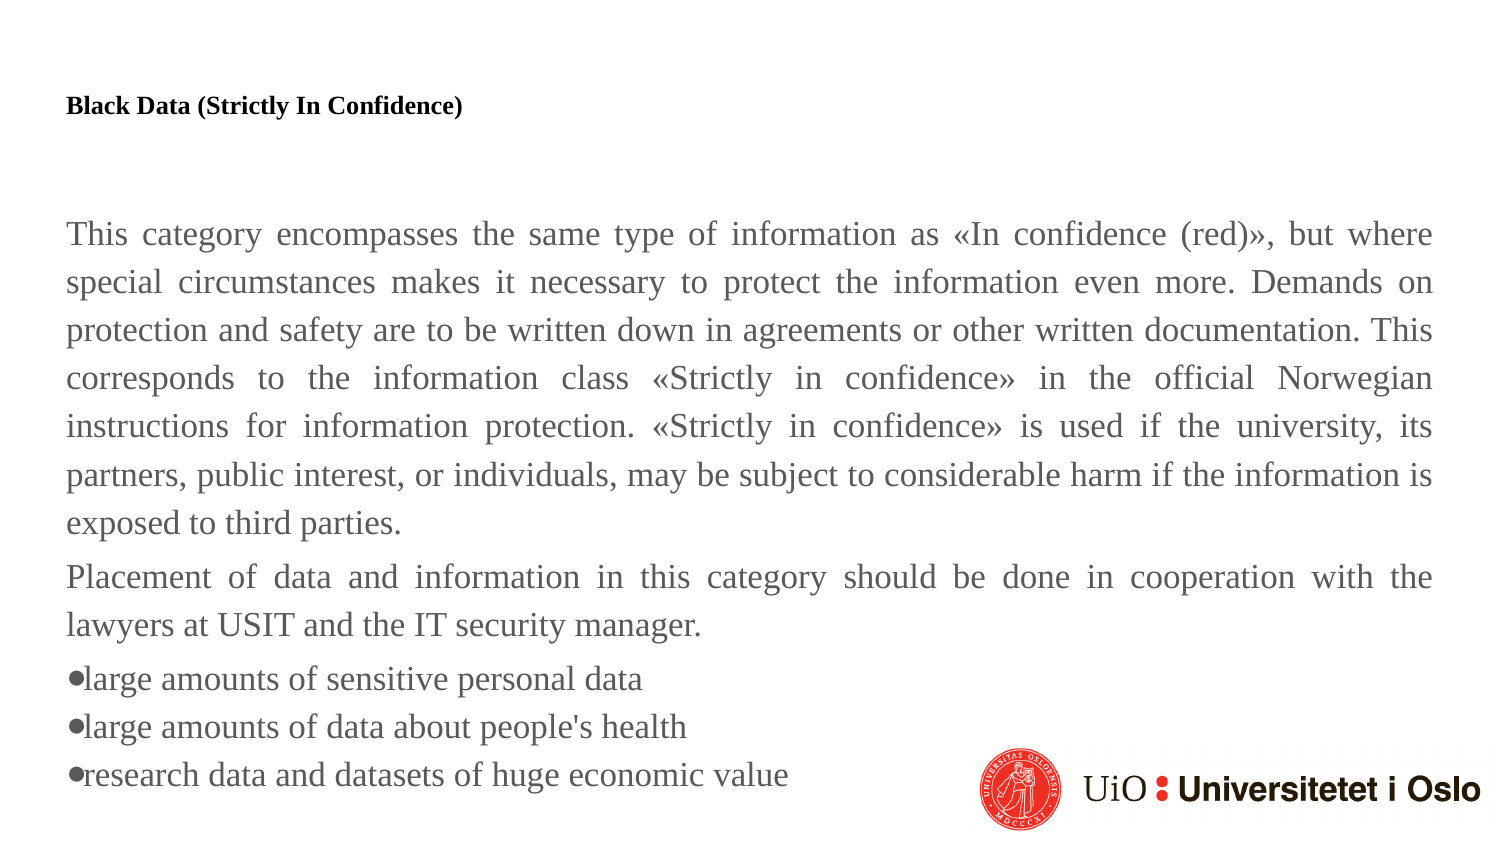

# Black Data (Strictly In Confidence)
This category encompasses the same type of information as «In confidence (red)», but where special circumstances makes it necessary to protect the information even more. Demands on protection and safety are to be written down in agreements or other written documentation. This corresponds to the information class «Strictly in confidence» in the official Norwegian instructions for information protection. «Strictly in confidence» is used if the university, its partners, public interest, or individuals, may be subject to considerable harm if the information is exposed to third parties.
Placement of data and information in this category should be done in cooperation with the lawyers at USIT and the IT security manager.
large amounts of sensitive personal data
large amounts of data about people's health
research data and datasets of huge economic value